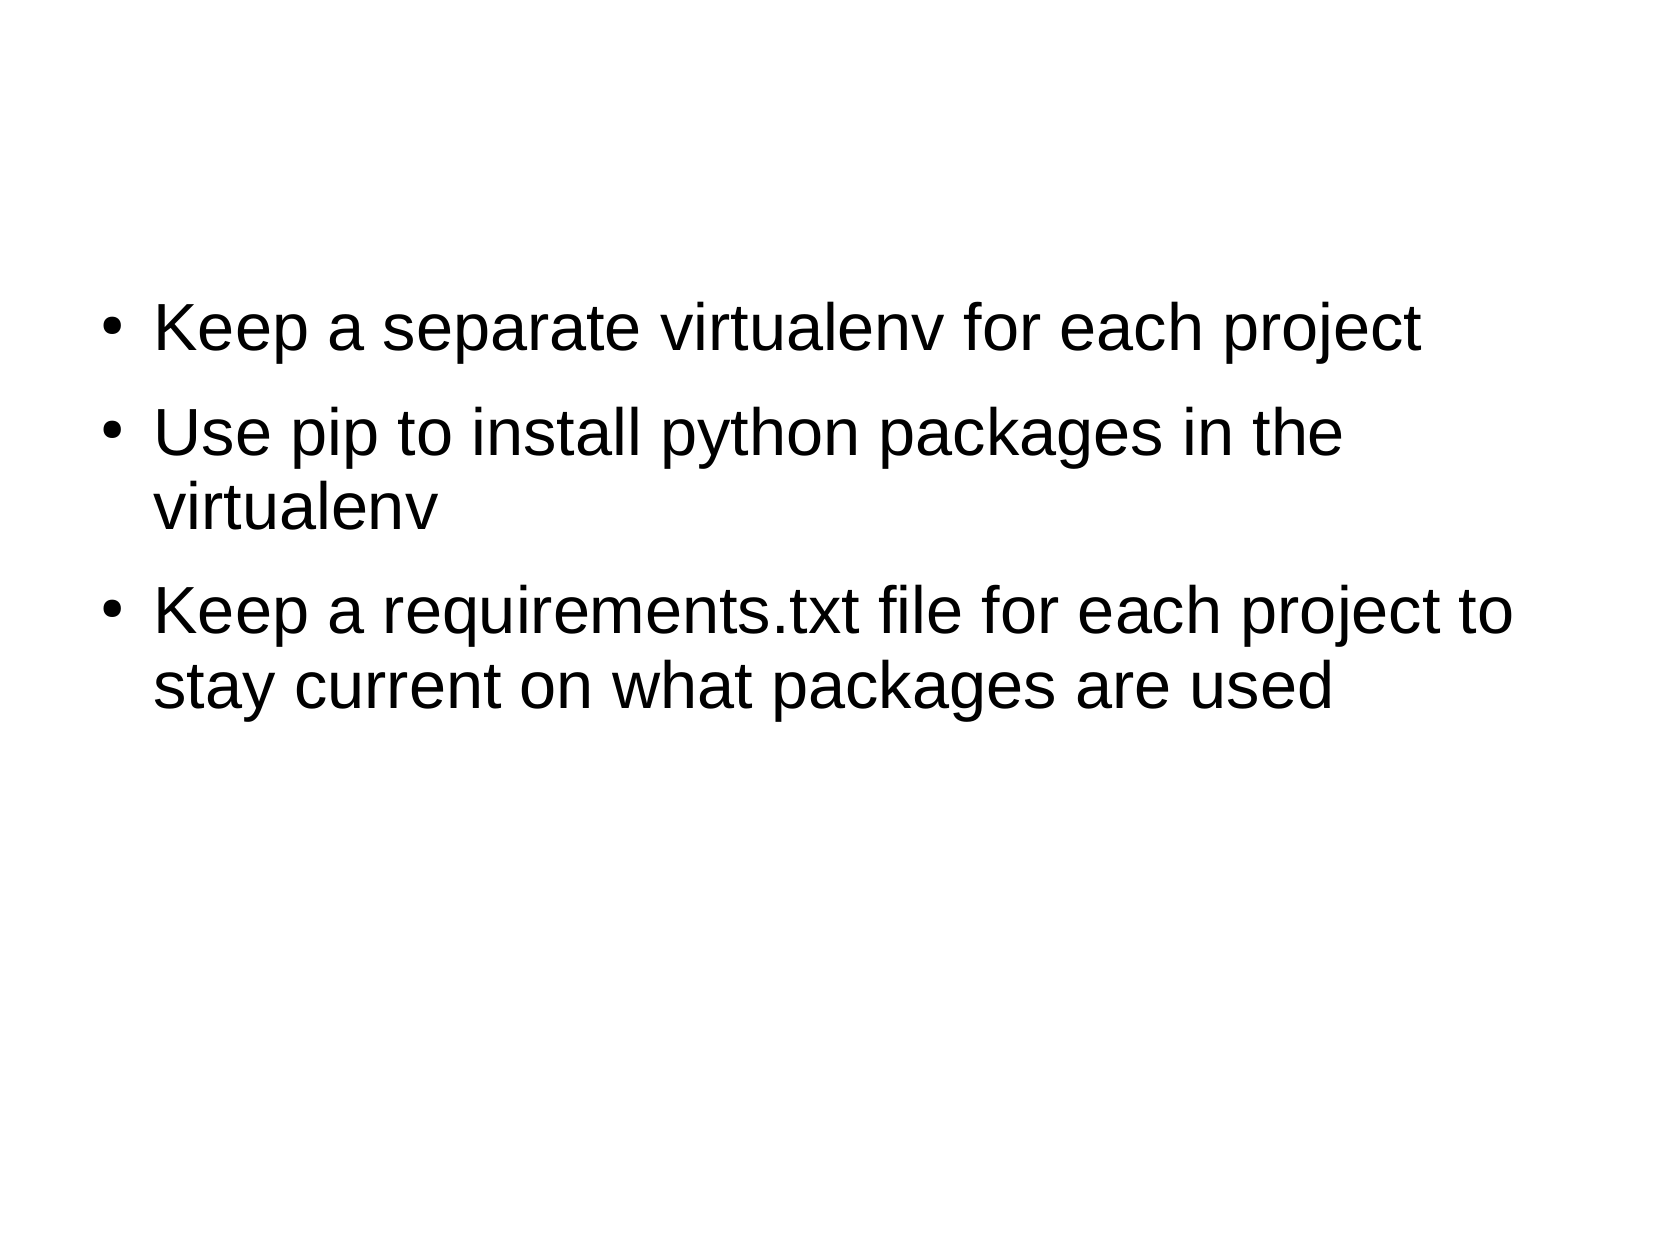

#
Keep a separate virtualenv for each project
Use pip to install python packages in the virtualenv
Keep a requirements.txt file for each project to stay current on what packages are used